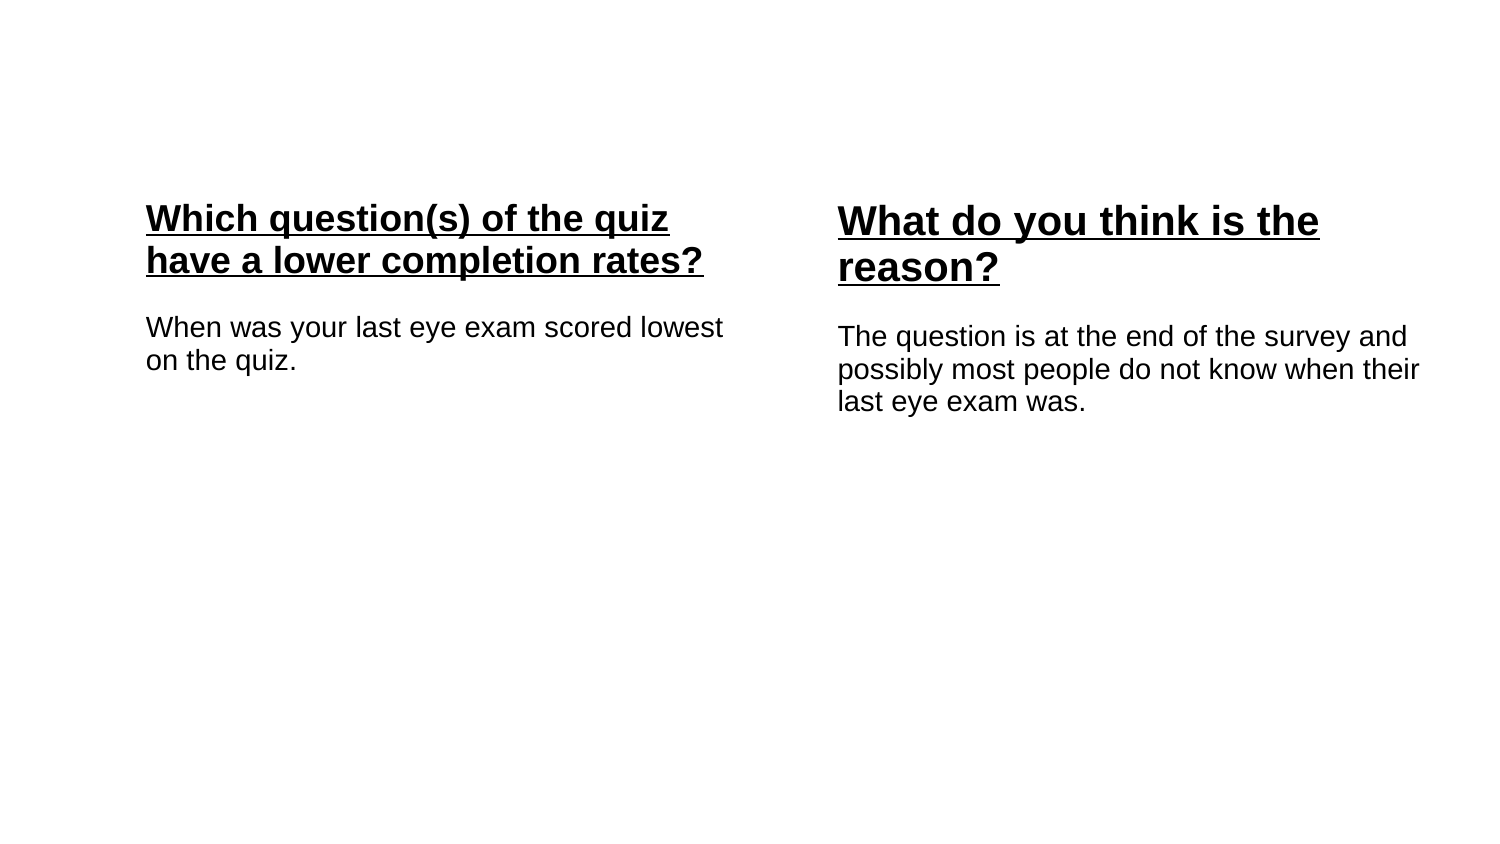

# Which question(s) of the quiz have a lower completion rates?
When was your last eye exam scored lowest on the quiz.
What do you think is the reason?
The question is at the end of the survey and possibly most people do not know when their last eye exam was.